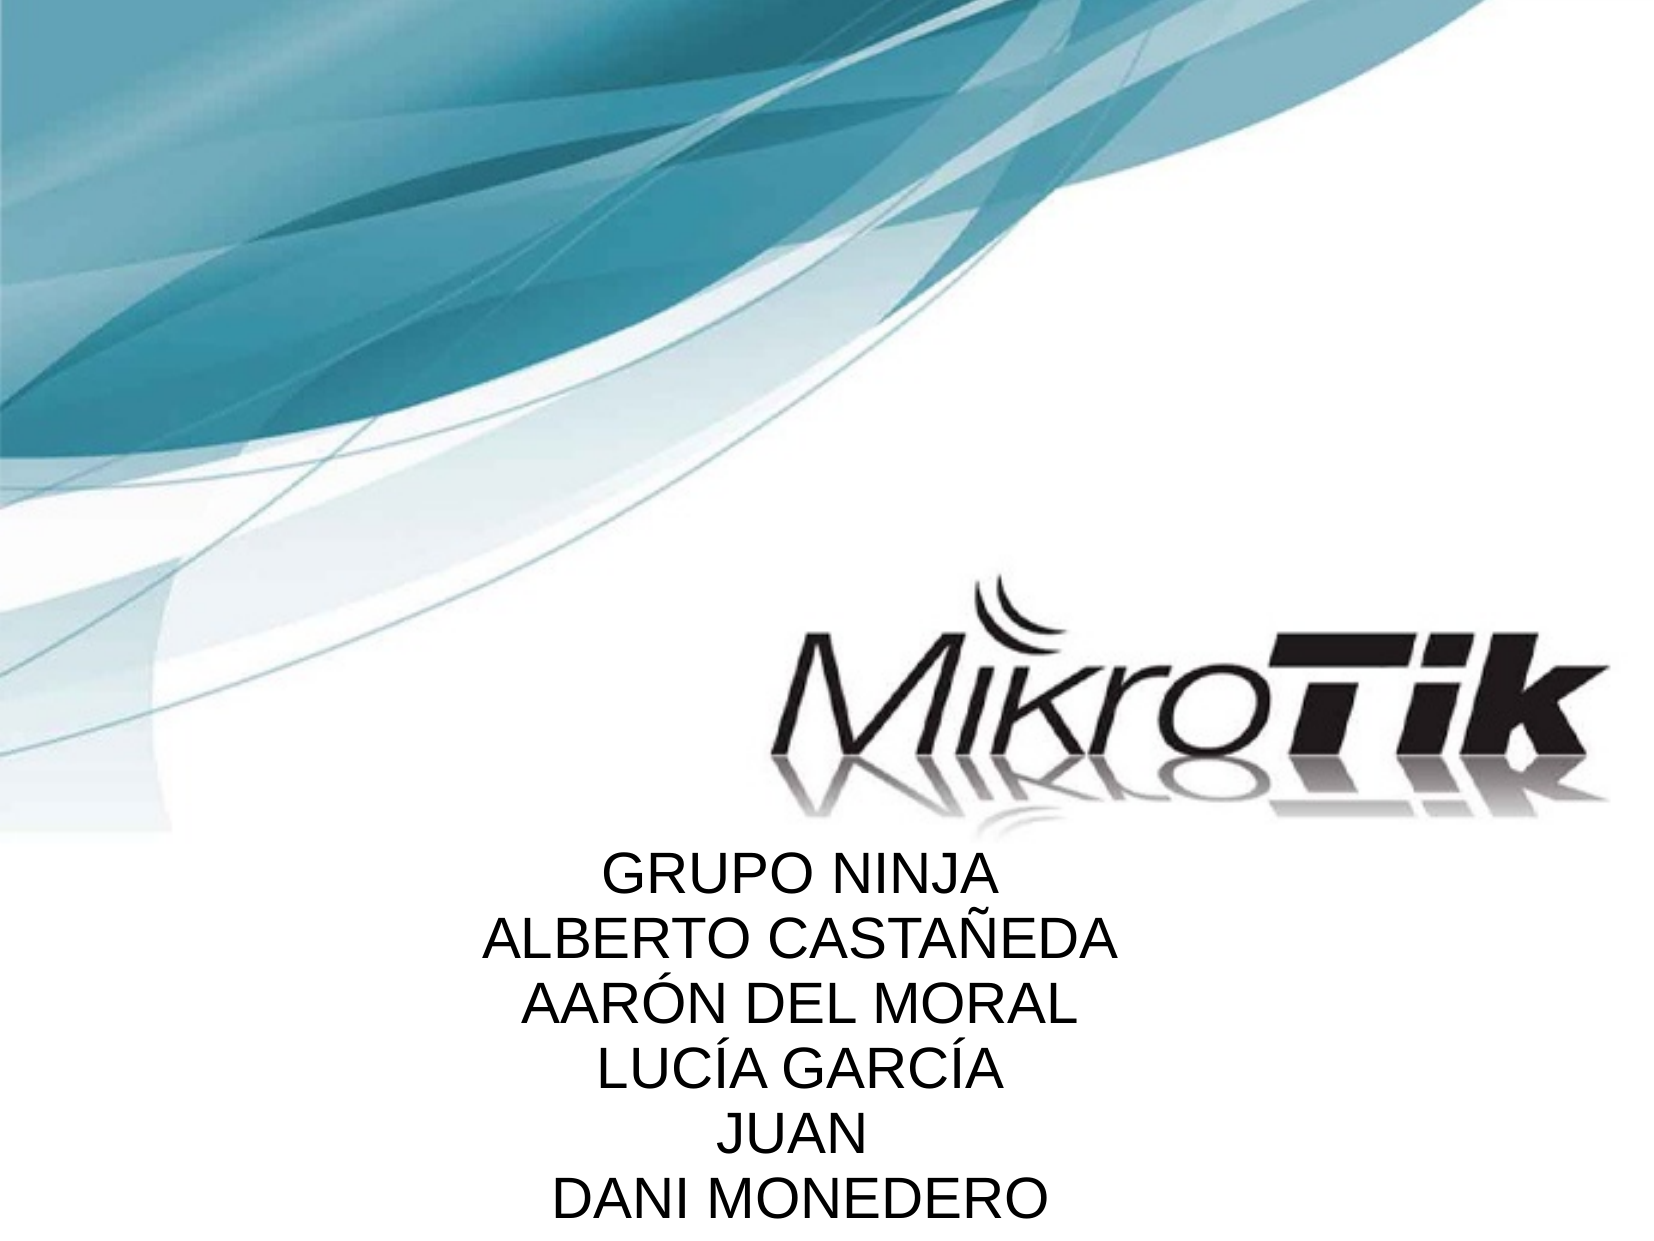

# GRUPO NINJA ALBERTO CASTAÑEDA AARÓN DEL MORAL LUCÍA GARCÍA JUAN DANI MONEDERO